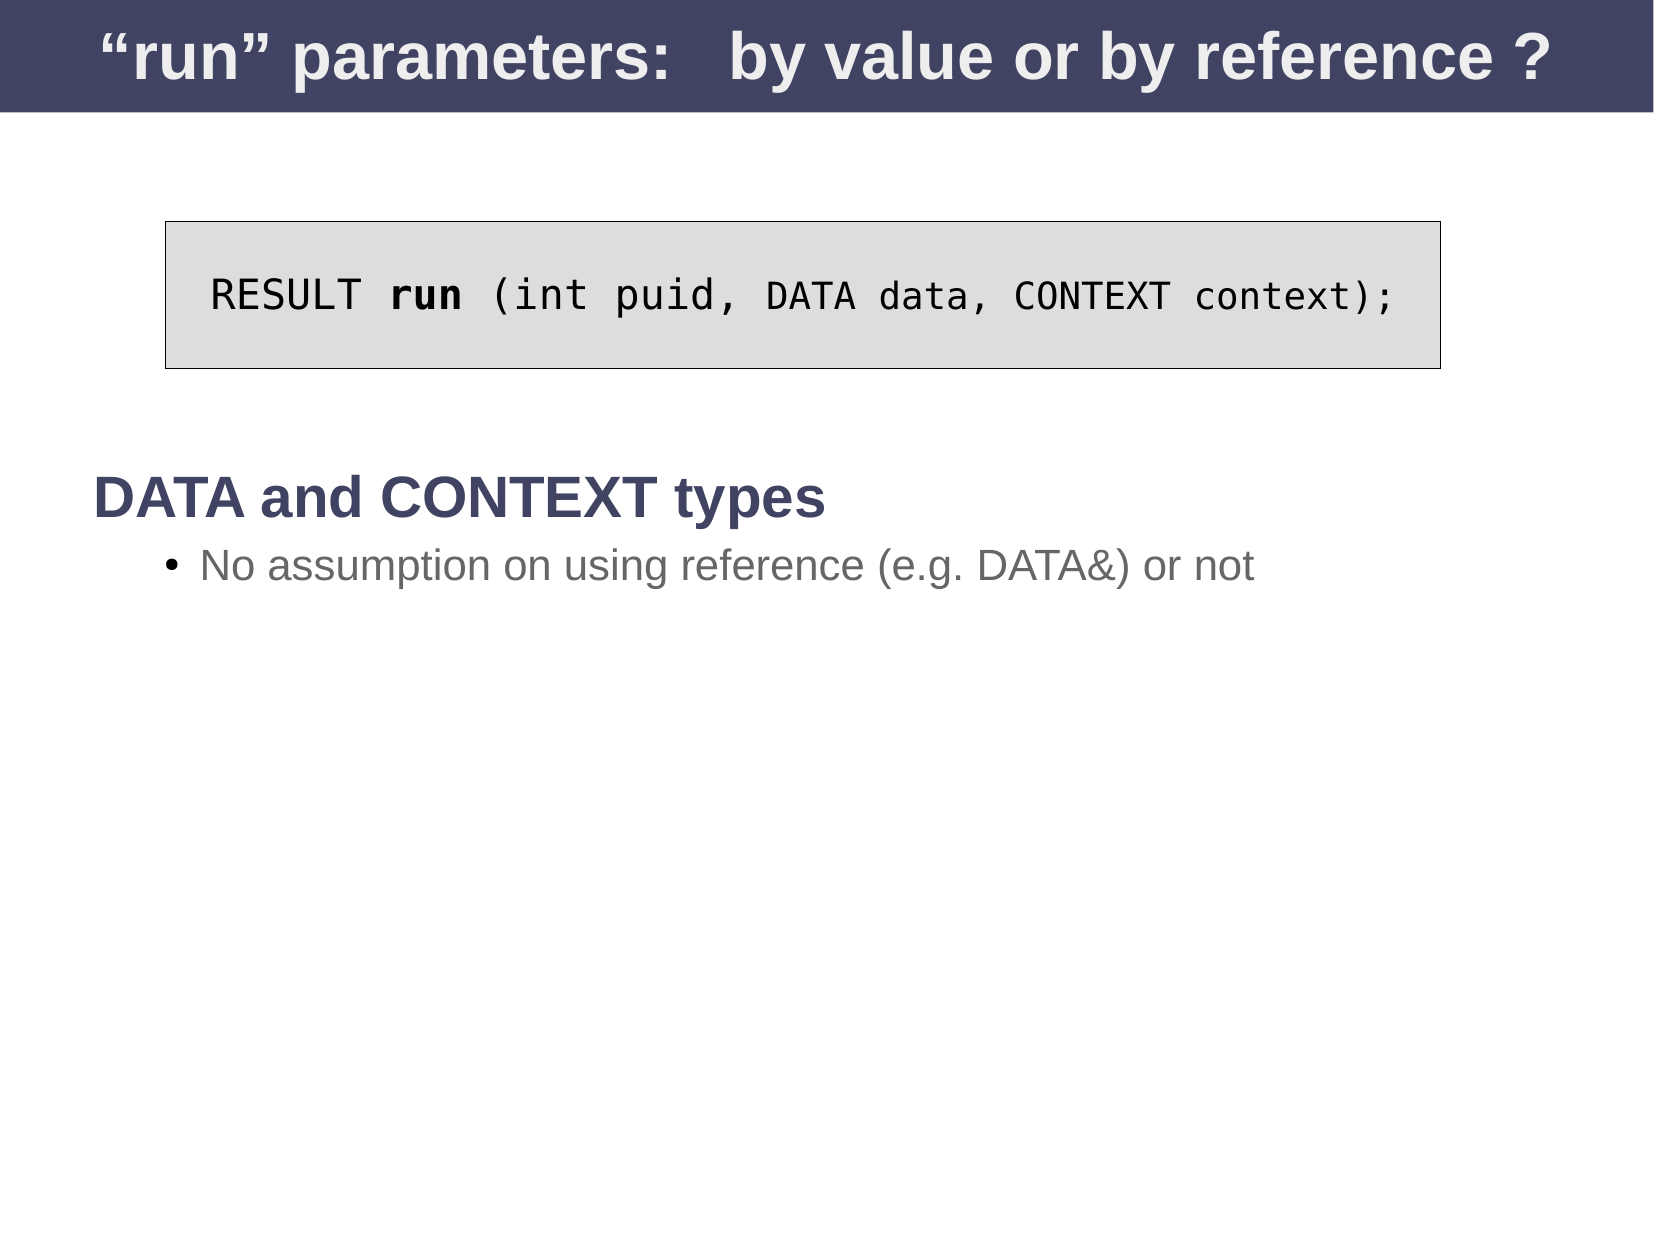

“run” parameters: by value or by reference ?
RESULT run (int puid, DATA data, CONTEXT context);
DATA and CONTEXT types
No assumption on using reference (e.g. DATA&) or not